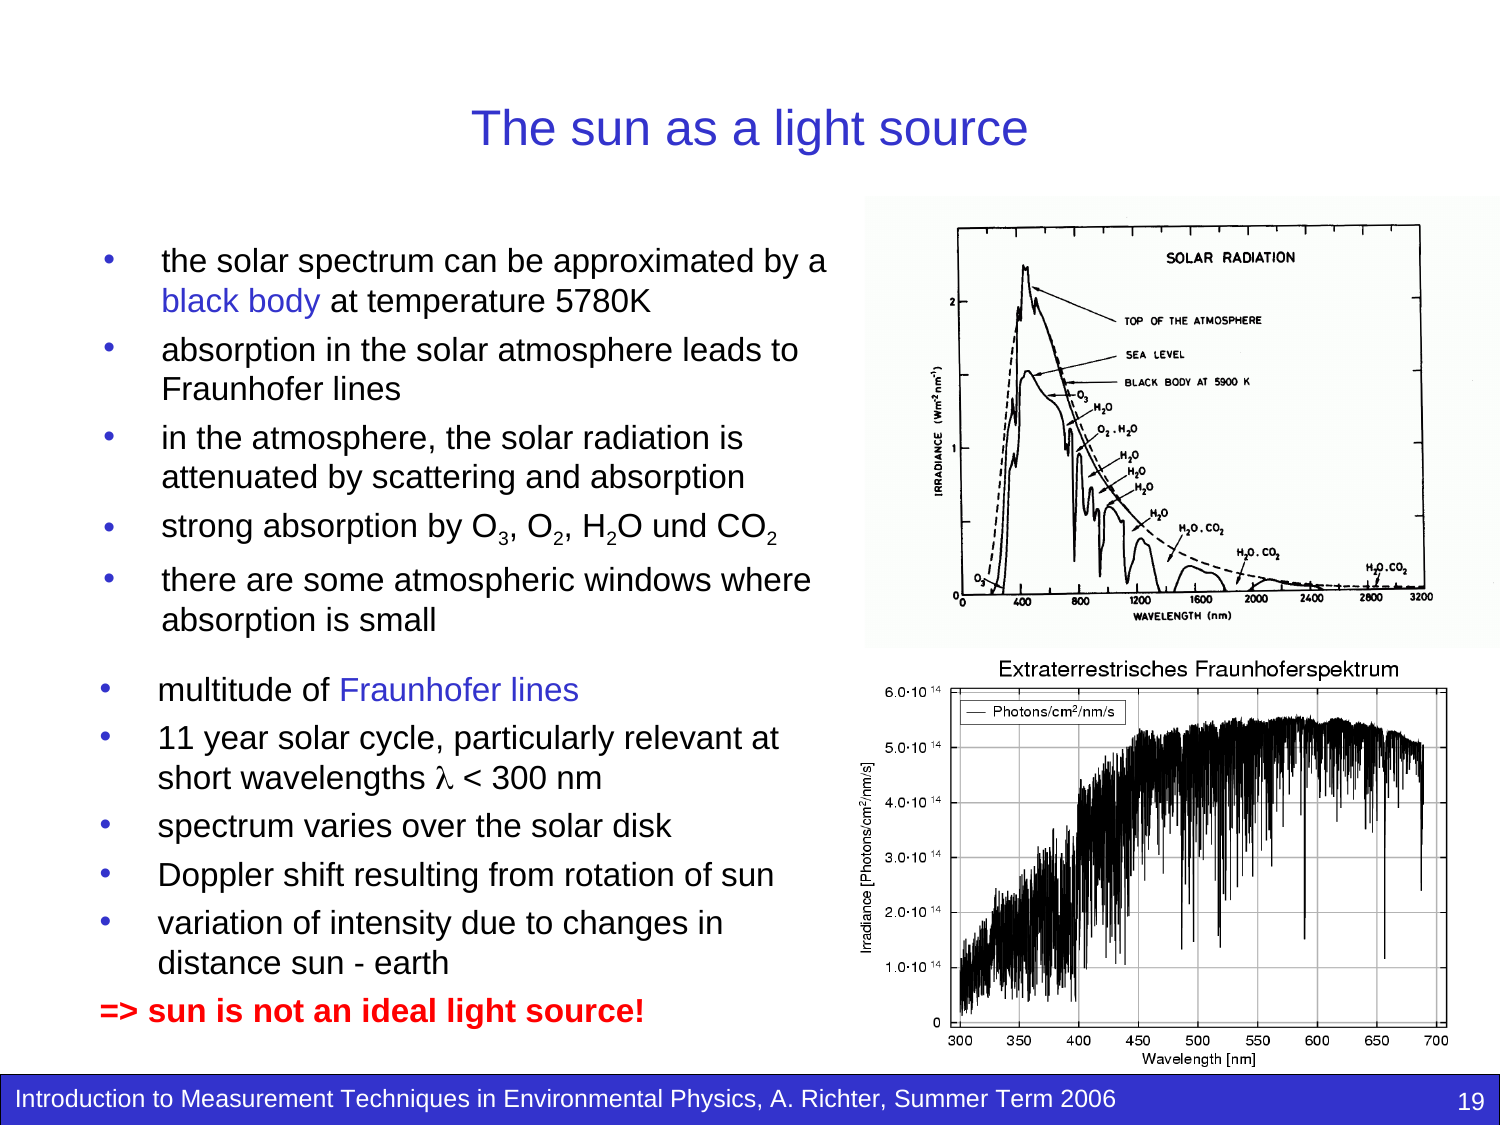

The sun as a light source
the solar spectrum can be approximated by a black body at temperature 5780K
absorption in the solar atmosphere leads to Fraunhofer lines
in the atmosphere, the solar radiation is attenuated by scattering and absorption
strong absorption by O3, O2, H2O und CO2
there are some atmospheric windows where absorption is small
multitude of Fraunhofer lines
11 year solar cycle, particularly relevant at short wavelengths  < 300 nm
spectrum varies over the solar disk
Doppler shift resulting from rotation of sun
variation of intensity due to changes in distance sun - earth
=> sun is not an ideal light source!
19